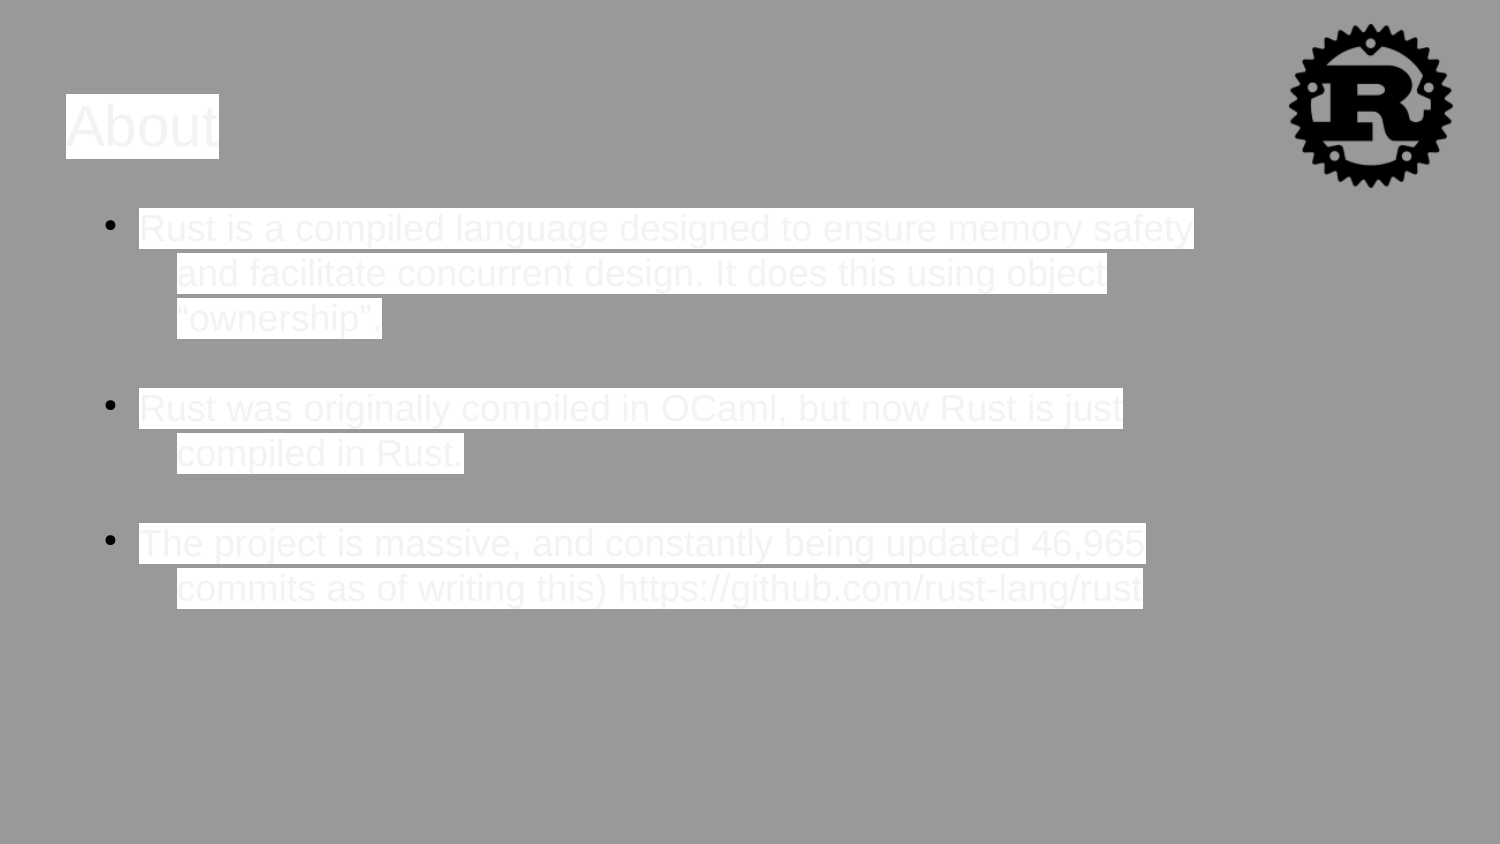

# About
Rust is a compiled language designed to ensure memory safety and facilitate concurrent design. It does this using object “ownership”.
Rust was originally compiled in OCaml, but now Rust is just compiled in Rust.
The project is massive, and constantly being updated 46,965 commits as of writing this) https://github.com/rust-lang/rust